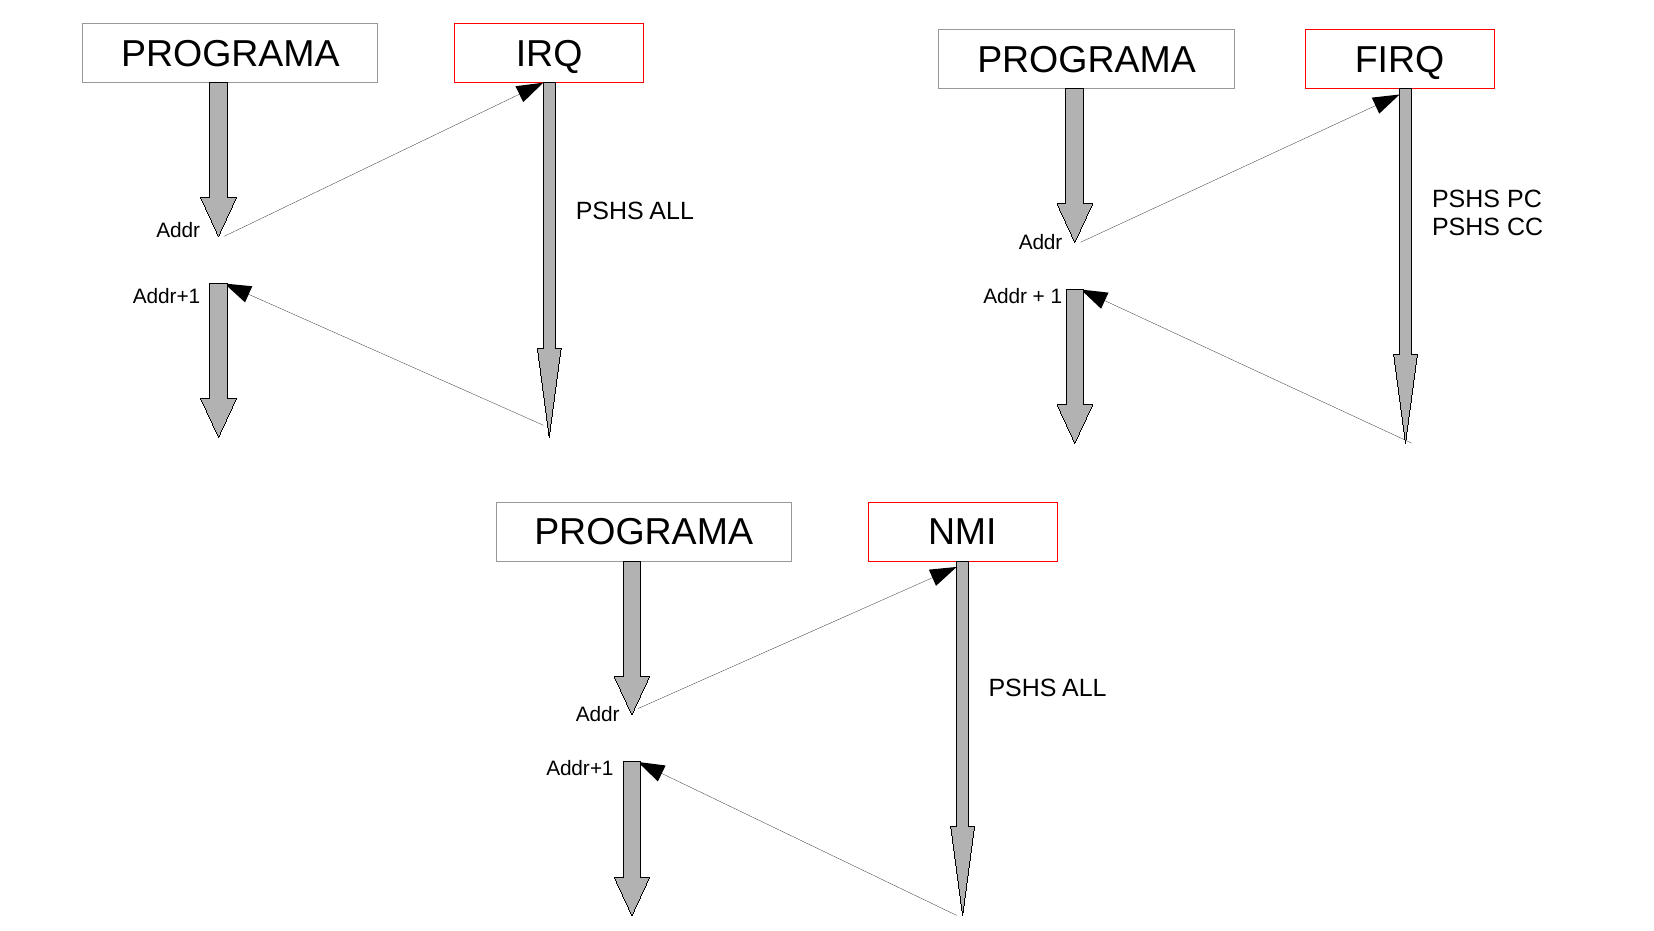

PROGRAMA
IRQ
PROGRAMA
FIRQ
PSHS PC
PSHS CC
PSHS ALL
Addr
Addr
Addr+1
Addr + 1
PROGRAMA
NMI
PSHS ALL
Addr
Addr+1